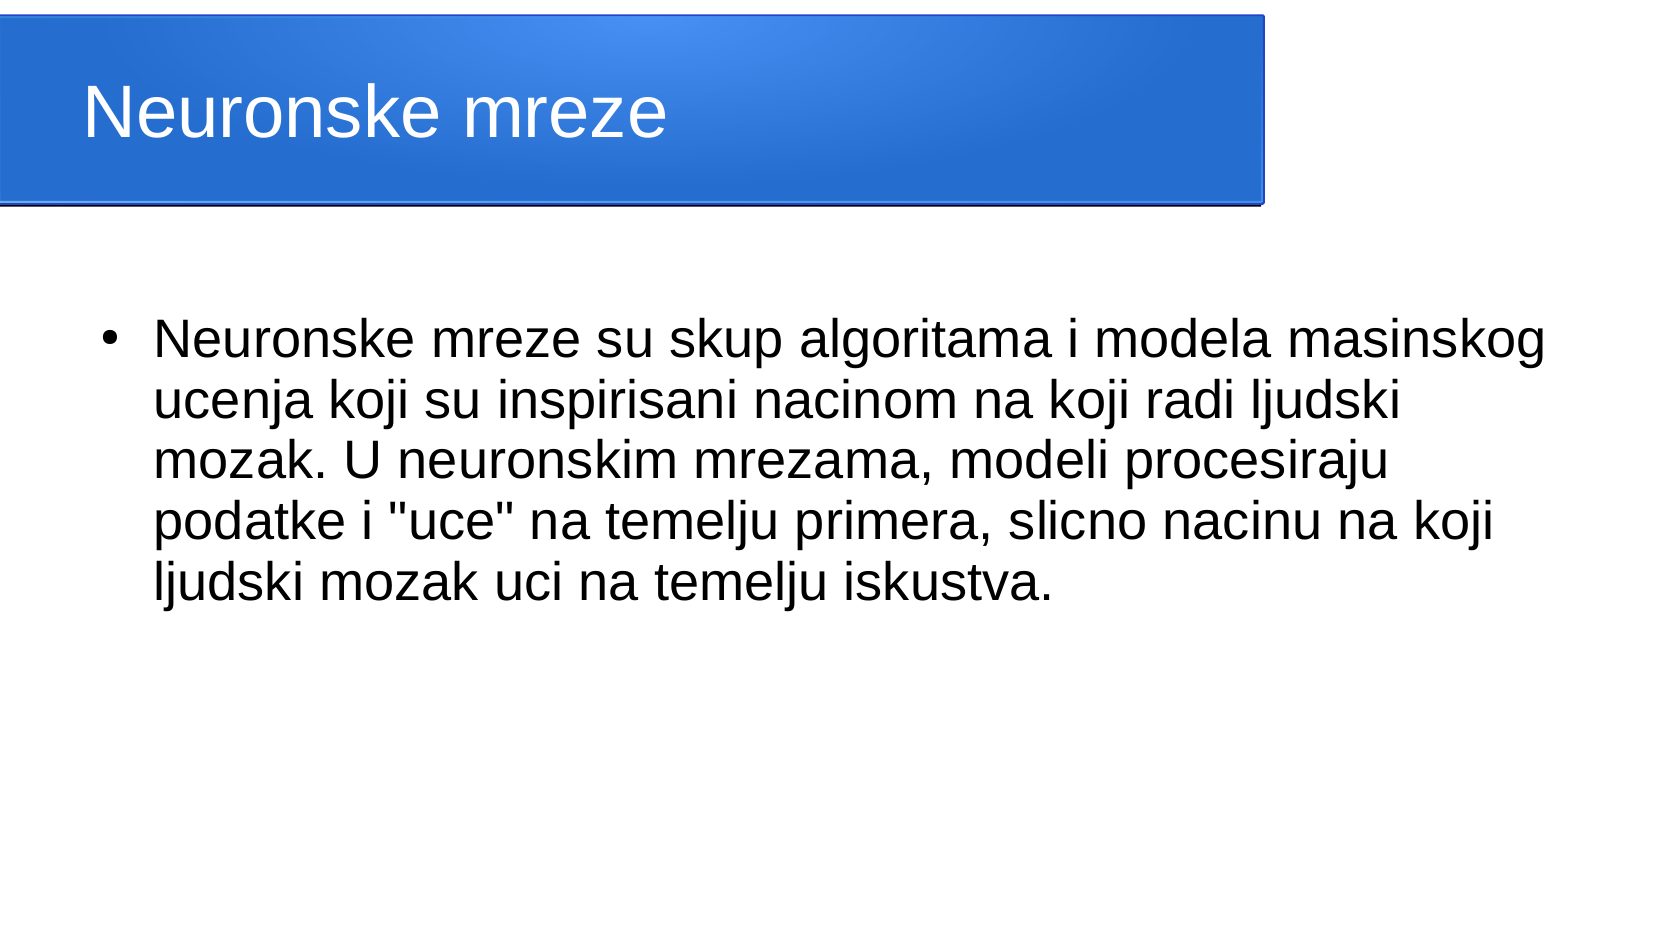

# Neuronske mreze
Neuronske mreze su skup algoritama i modela masinskog ucenja koji su inspirisani nacinom na koji radi ljudski mozak. U neuronskim mrezama, modeli procesiraju podatke i "uce" na temelju primera, slicno nacinu na koji ljudski mozak uci na temelju iskustva.